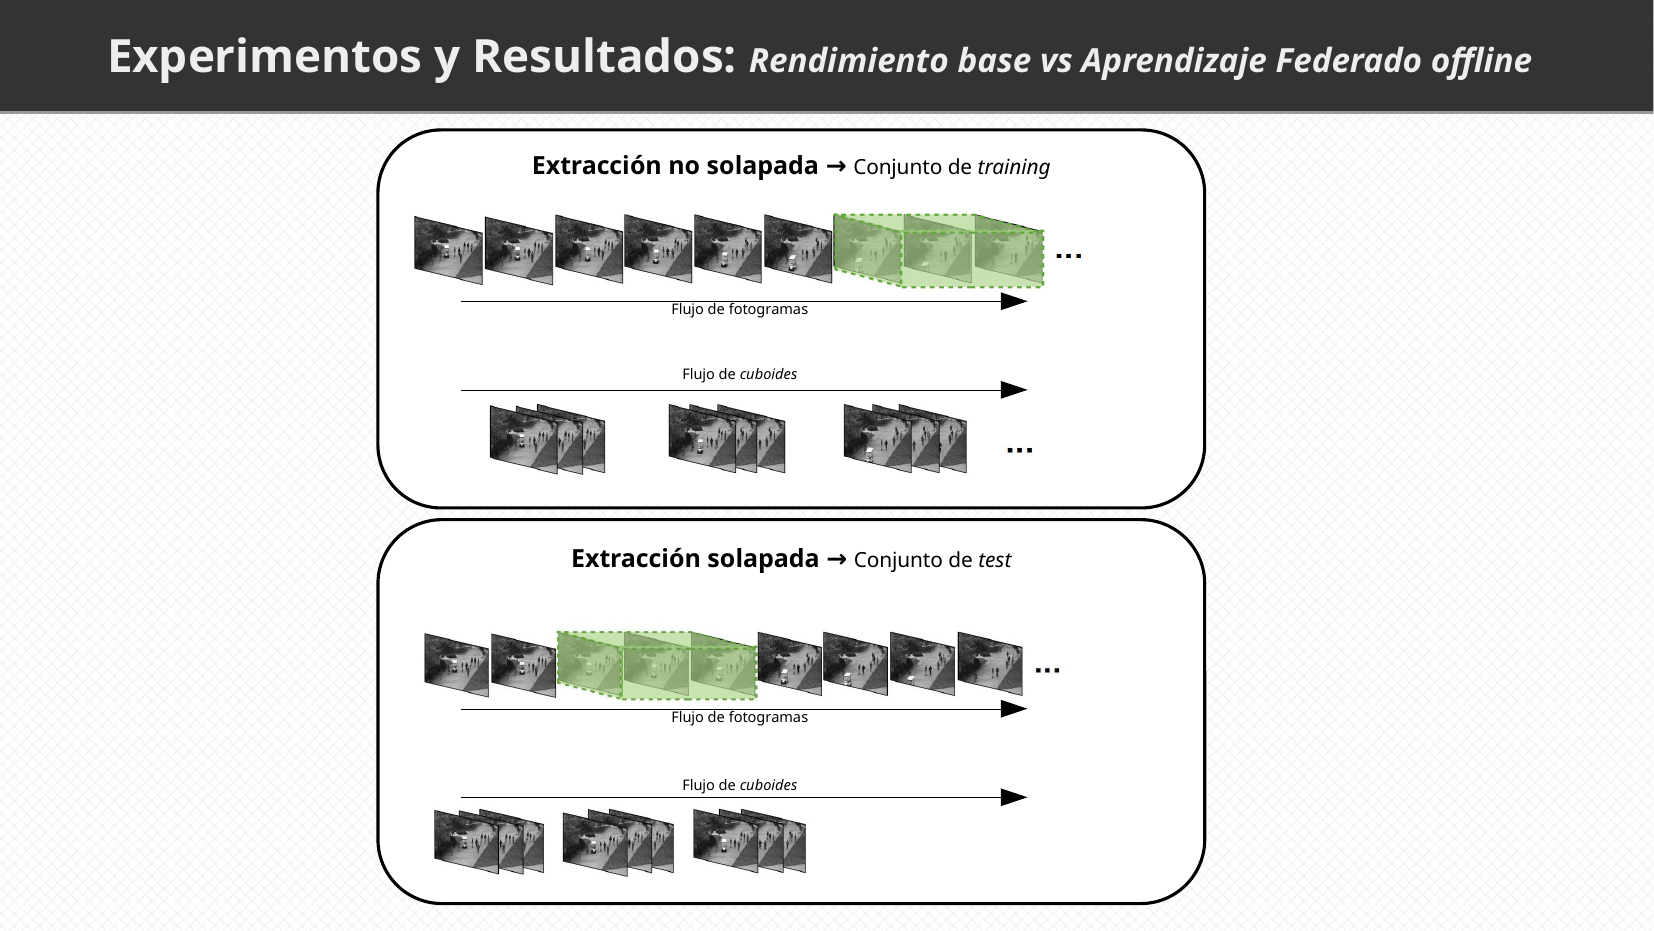

Experimentos y Resultados: Rendimiento base vs Aprendizaje Federado offline
Extracción no solapada → Conjunto de training
Flujo de fotogramas
Flujo de cuboides
Extracción solapada → Conjunto de test
Flujo de fotogramas
Flujo de cuboides